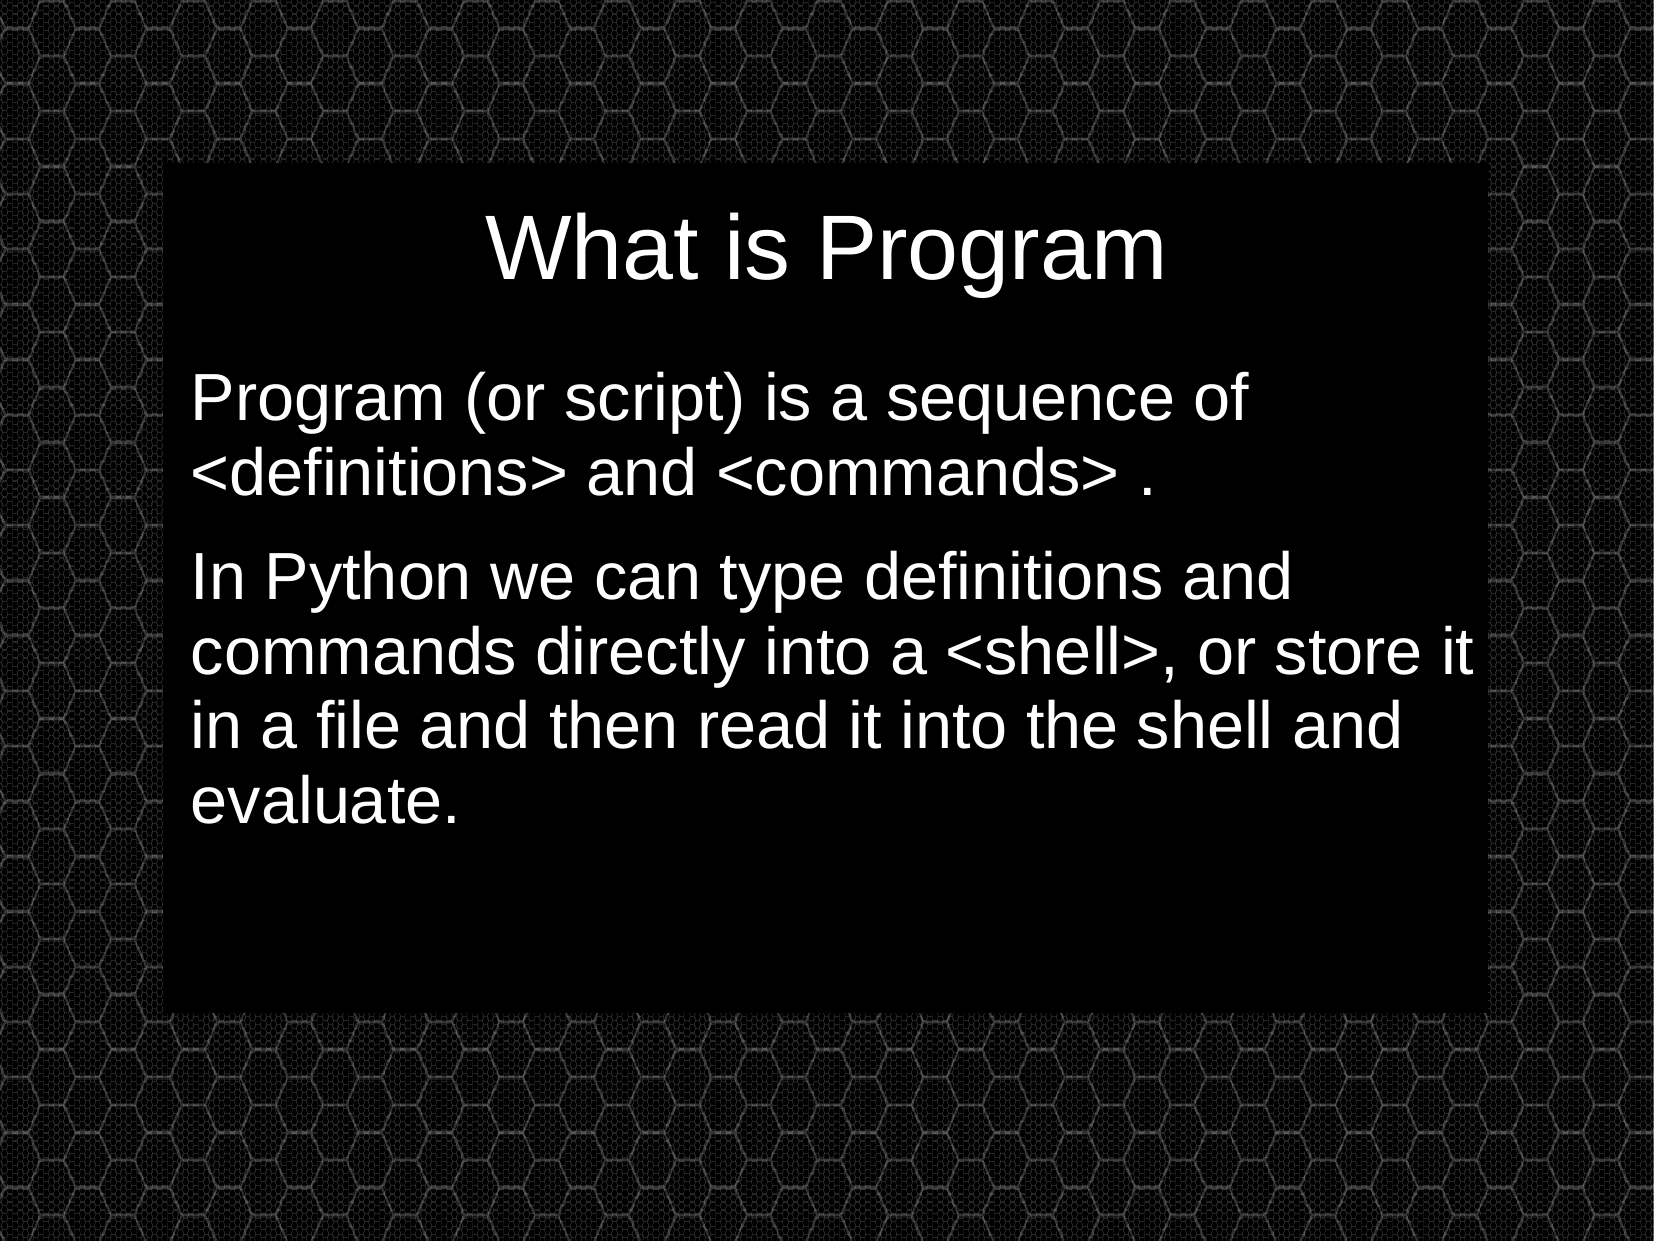

# What is Program
Program (or script) is a sequence of <definitions> and <commands> .
In Python we can type definitions and commands directly into a <shell>, or store it in a file and then read it into the shell and evaluate.